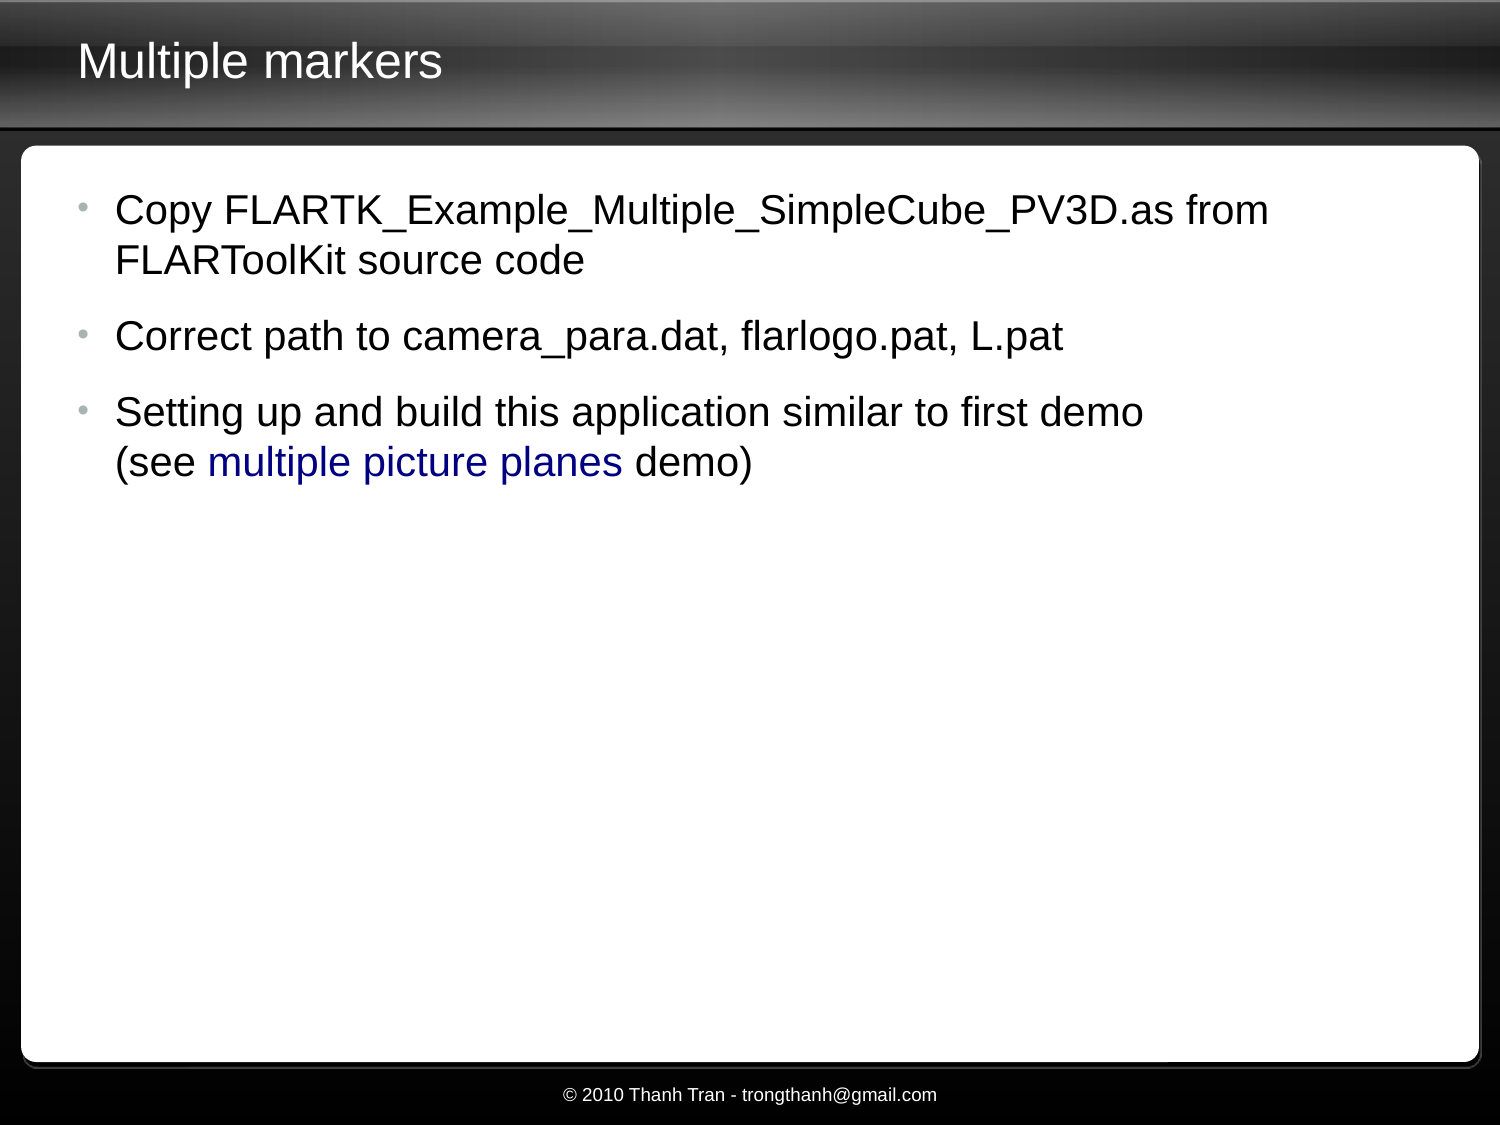

# Multiple markers
Copy FLARTK_Example_Multiple_SimpleCube_PV3D.as from FLARToolKit source code
Correct path to camera_para.dat, flarlogo.pat, L.pat
Setting up and build this application similar to first demo
(see multiple picture planes demo)
© 2010 Thanh Tran - trongthanh@gmail.com